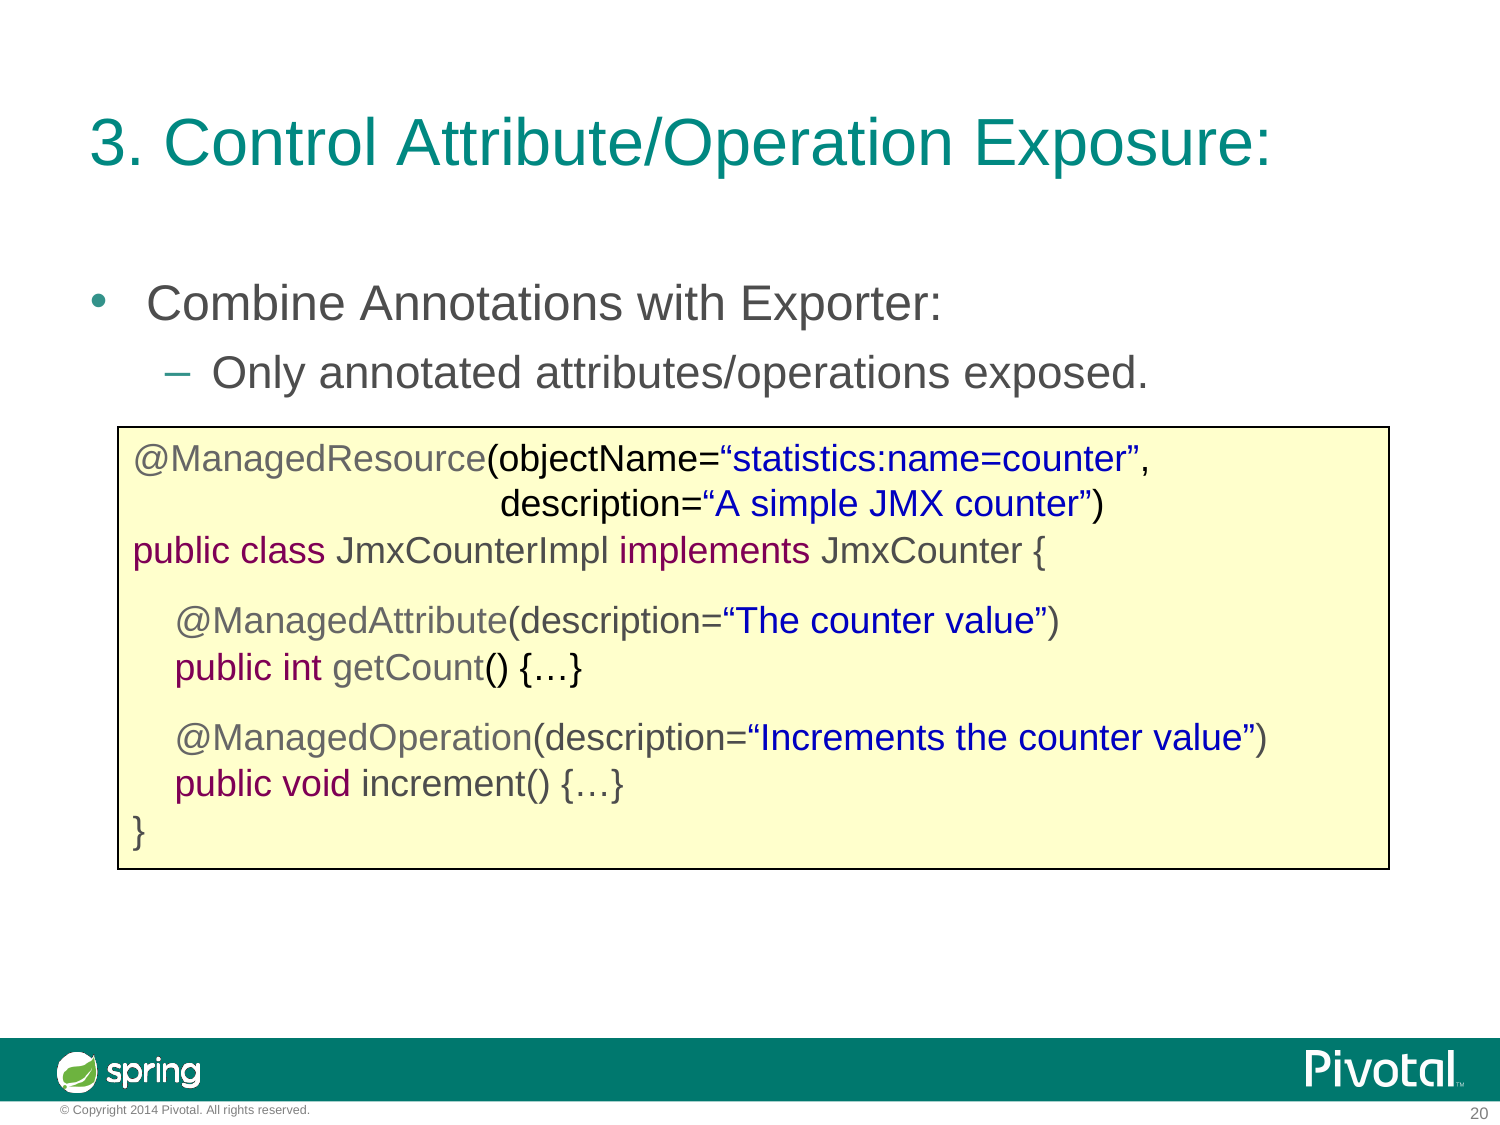

# 3. Control Attribute/Operation Exposure:
Combine Annotations with Exporter:
Only annotated attributes/operations exposed.
@ManagedResource(objectName=“statistics:name=counter”,
 description=“A simple JMX counter”)
public class JmxCounterImpl implements JmxCounter {
 @ManagedAttribute(description=“The counter value”)
 public int getCount() {…}
 @ManagedOperation(description=“Increments the counter value”)
 public void increment() {…}
}